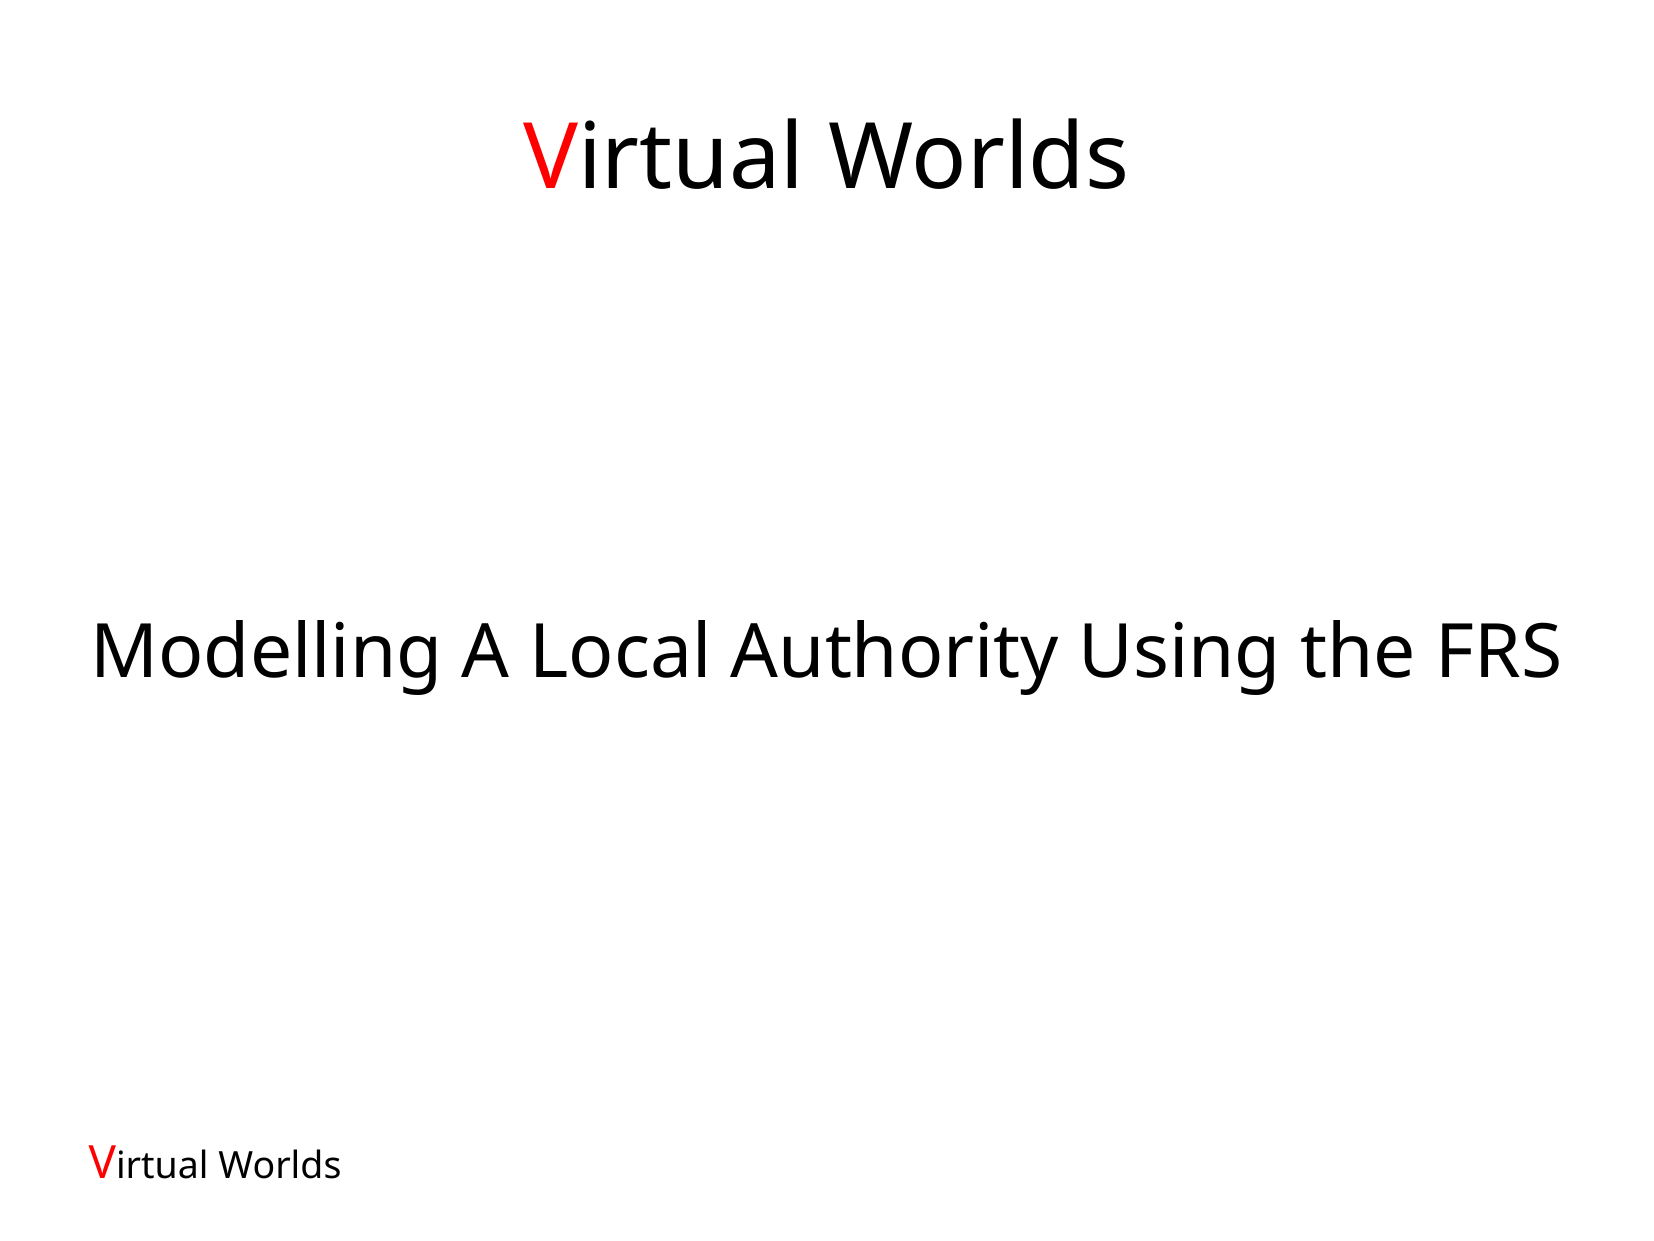

# Virtual Worlds
Modelling A Local Authority Using the FRS